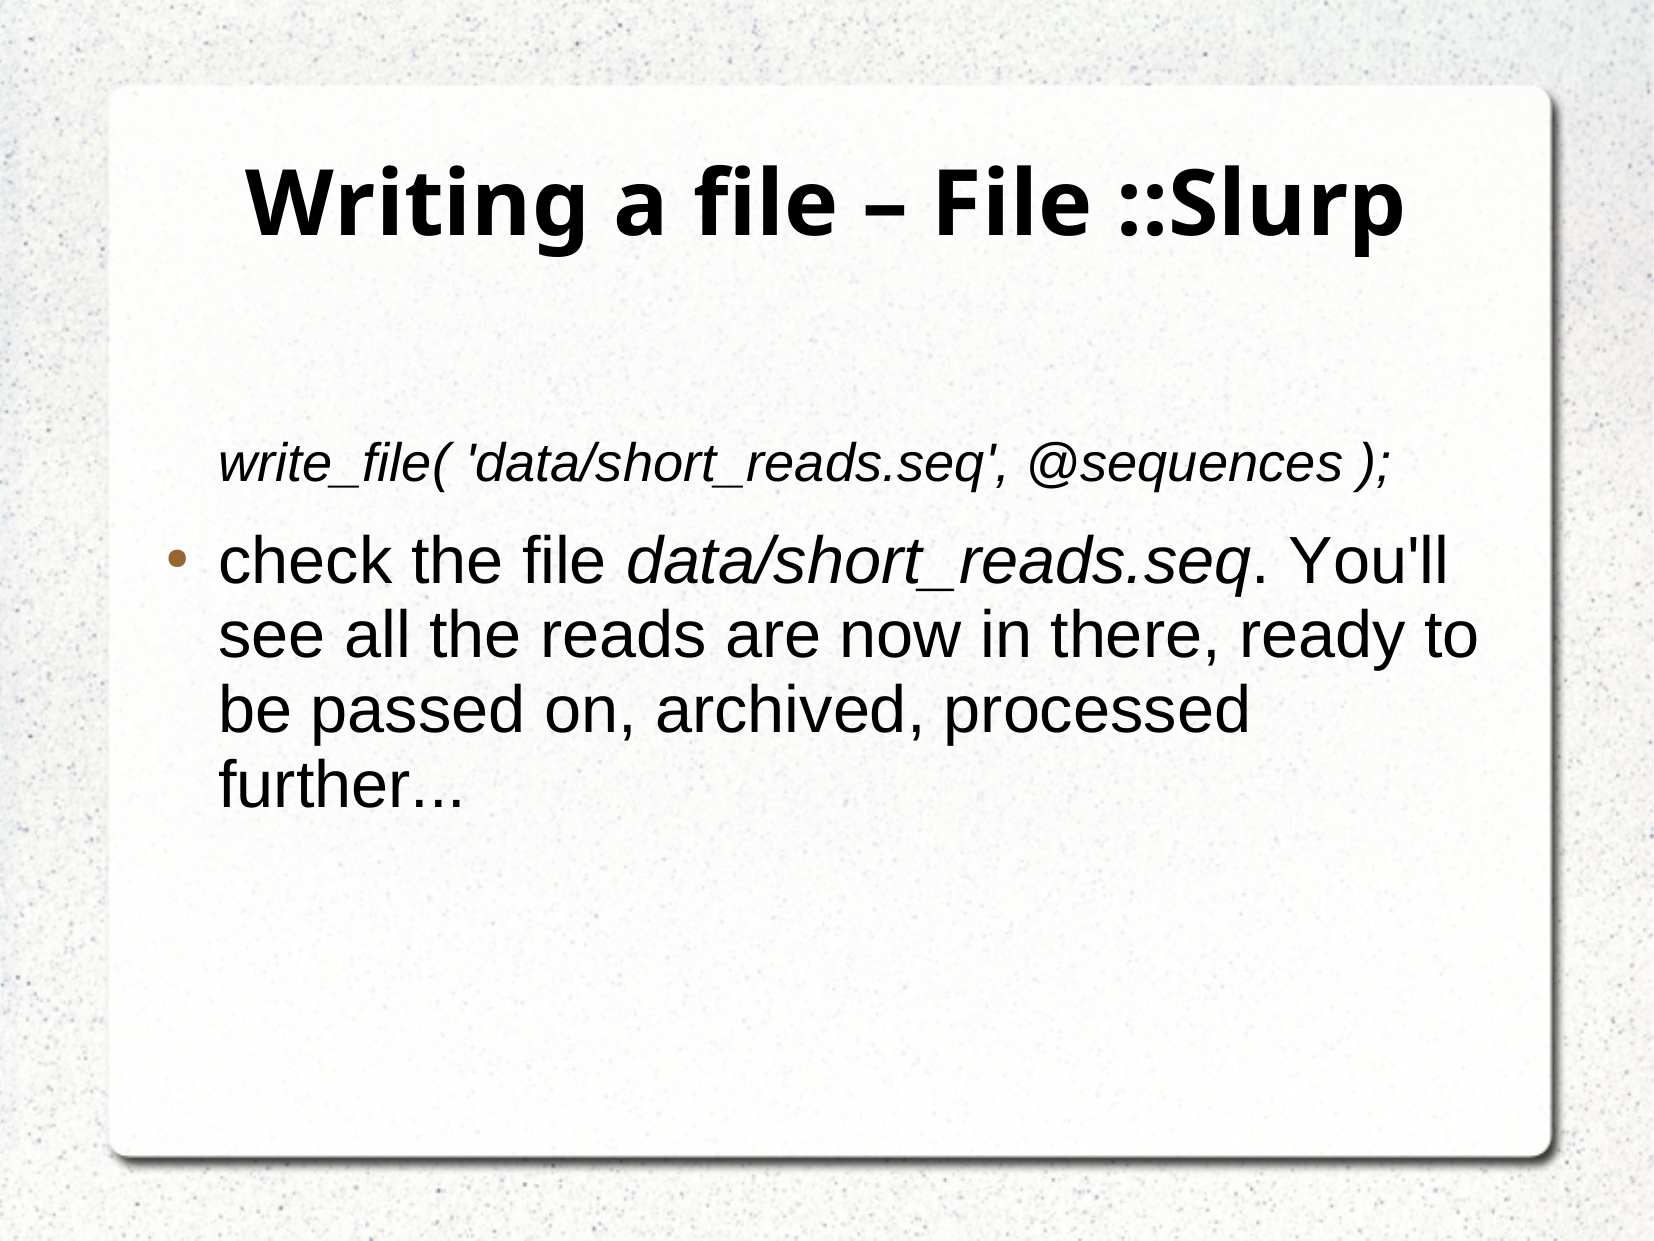

# Writing a file – File ::Slurp
write_file( 'data/short_reads.seq', @sequences );
check the file data/short_reads.seq. You'll see all the reads are now in there, ready to be passed on, archived, processed further...